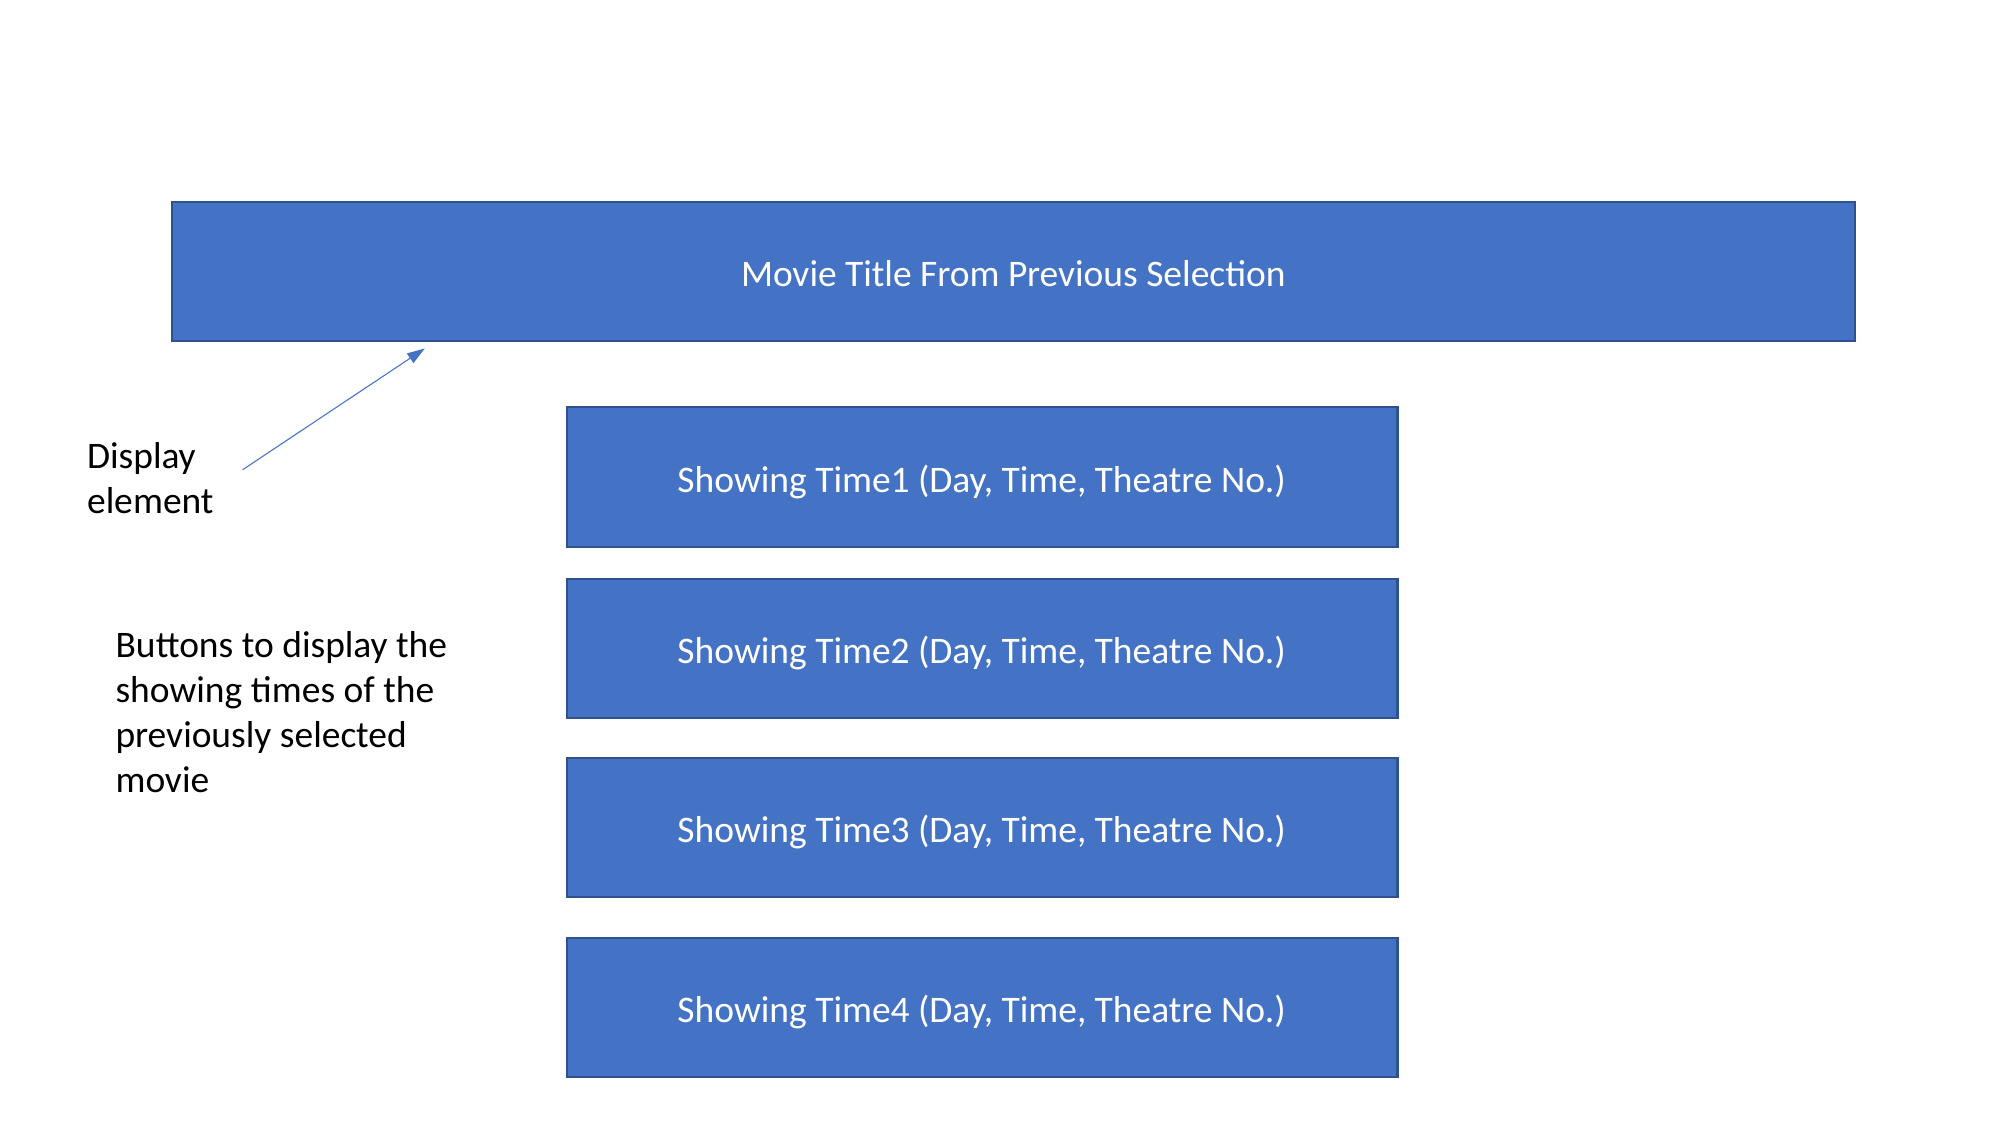

Movie Title From Previous Selection
Showing Time1 (Day, Time, Theatre No.)
Display element
Showing Time2 (Day, Time, Theatre No.)
Buttons to display the showing times of the previously selected movie
Showing Time3 (Day, Time, Theatre No.)
Showing Time4 (Day, Time, Theatre No.)